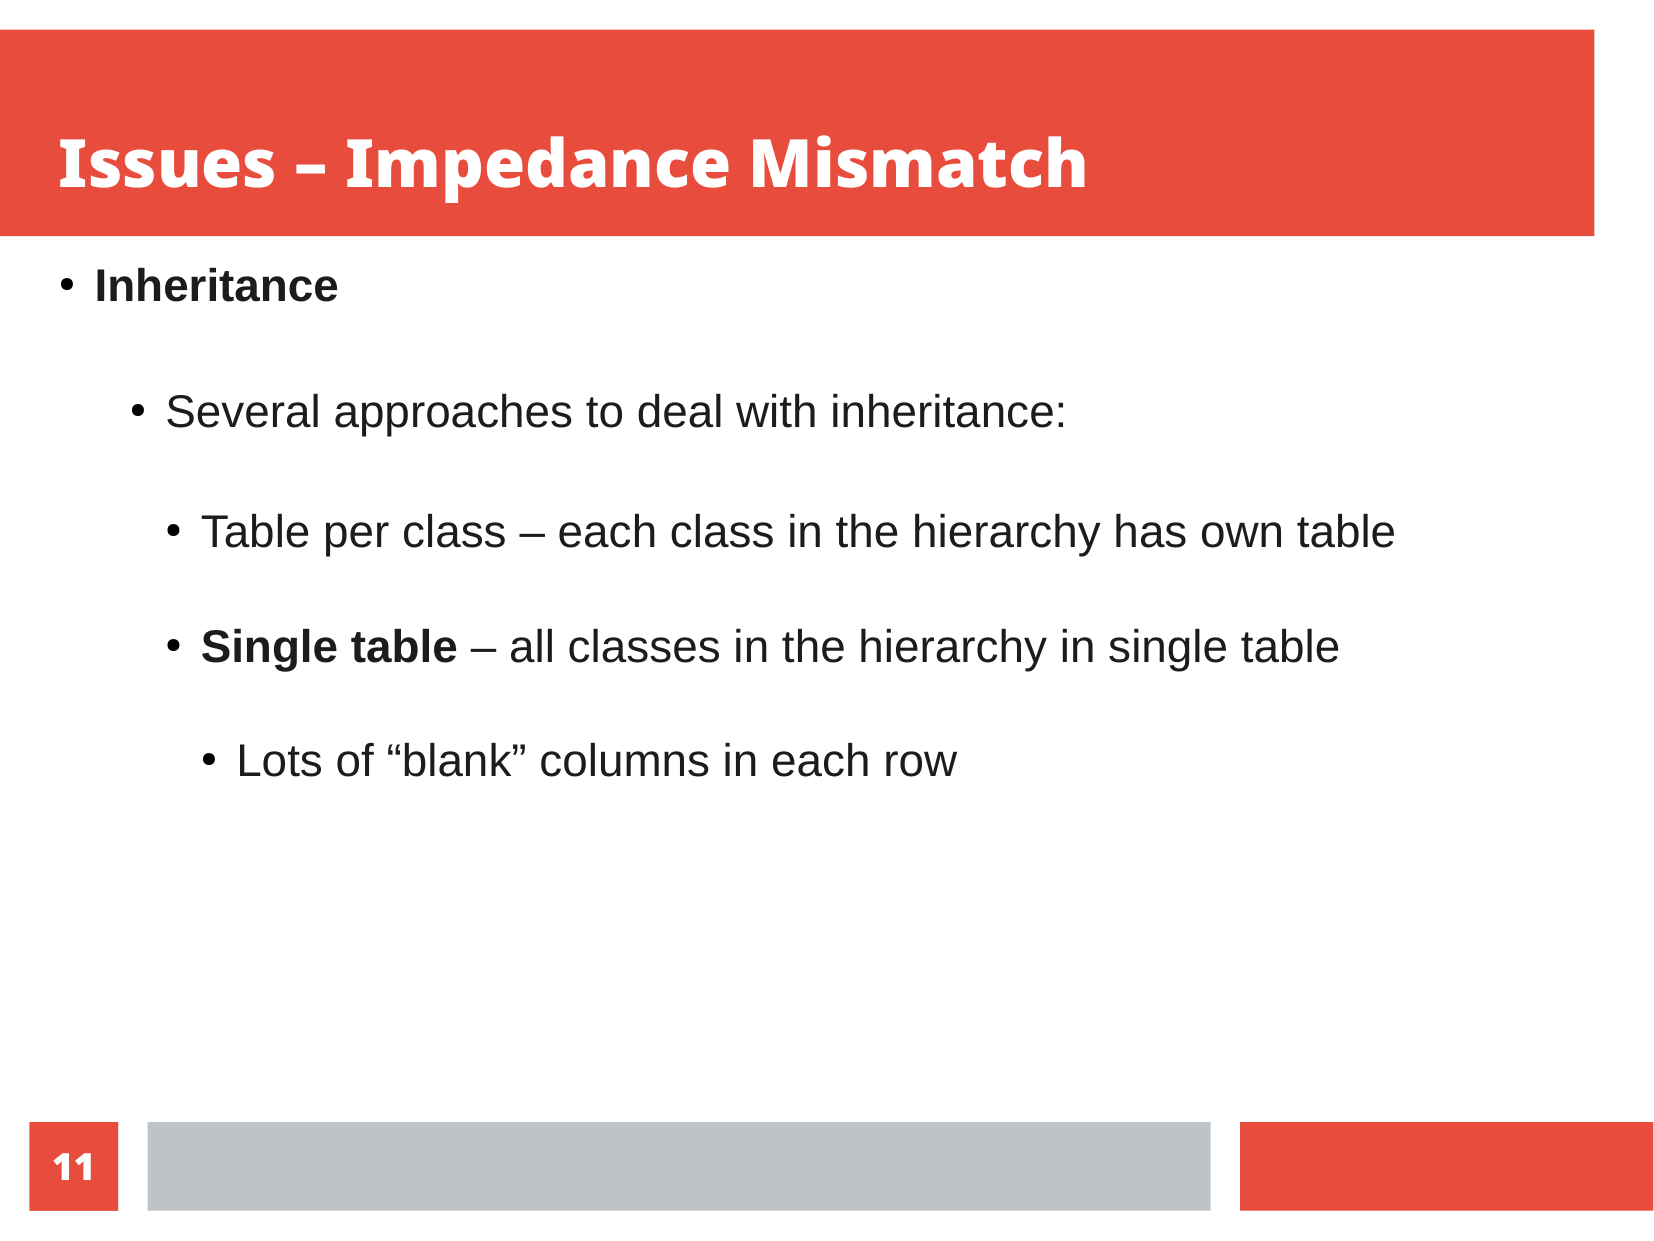

# Issues – Impedance Mismatch
Inheritance
Several approaches to deal with inheritance:
Table per class – each class in the hierarchy has own table
Single table – all classes in the hierarchy in single table
Lots of “blank” columns in each row
11